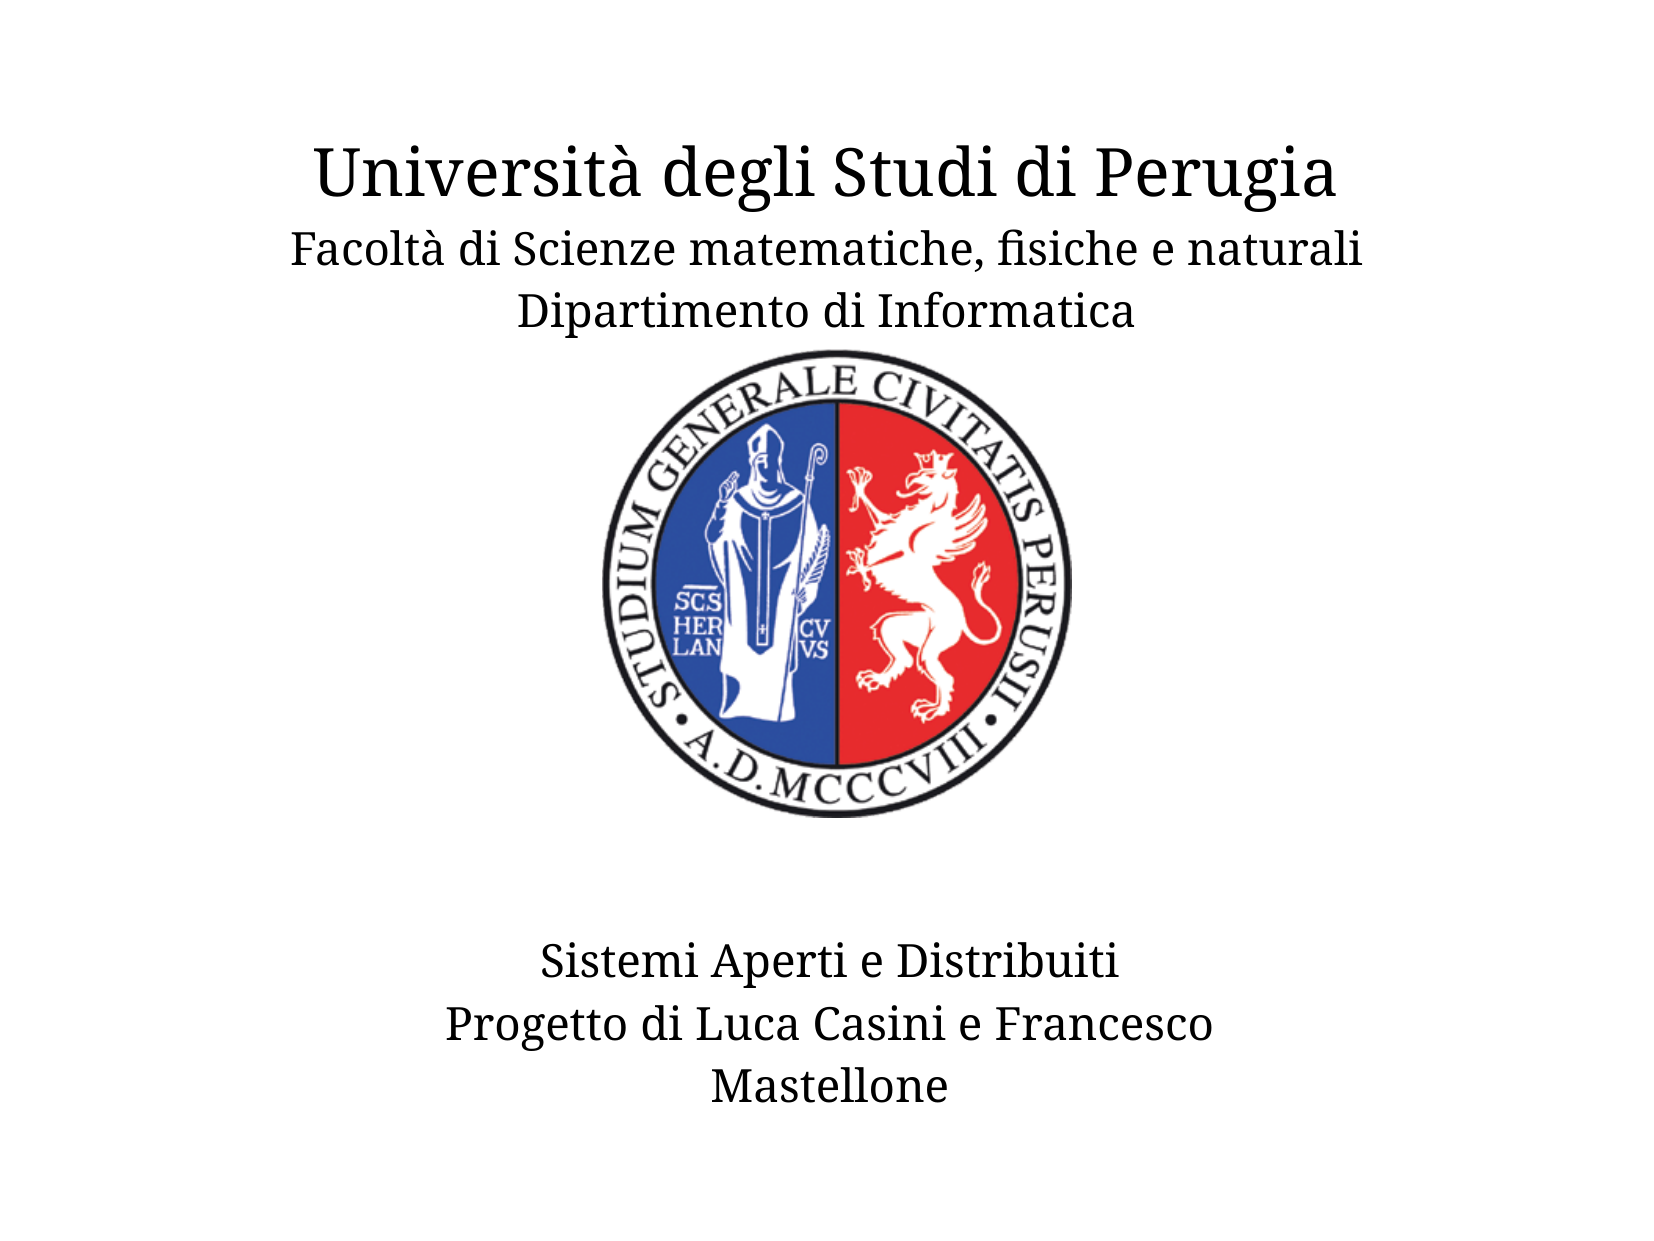

Università degli Studi di Perugia
Facoltà di Scienze matematiche, fisiche e naturali
Dipartimento di Informatica
Sistemi Aperti e Distribuiti
Progetto di Luca Casini e Francesco Mastellone